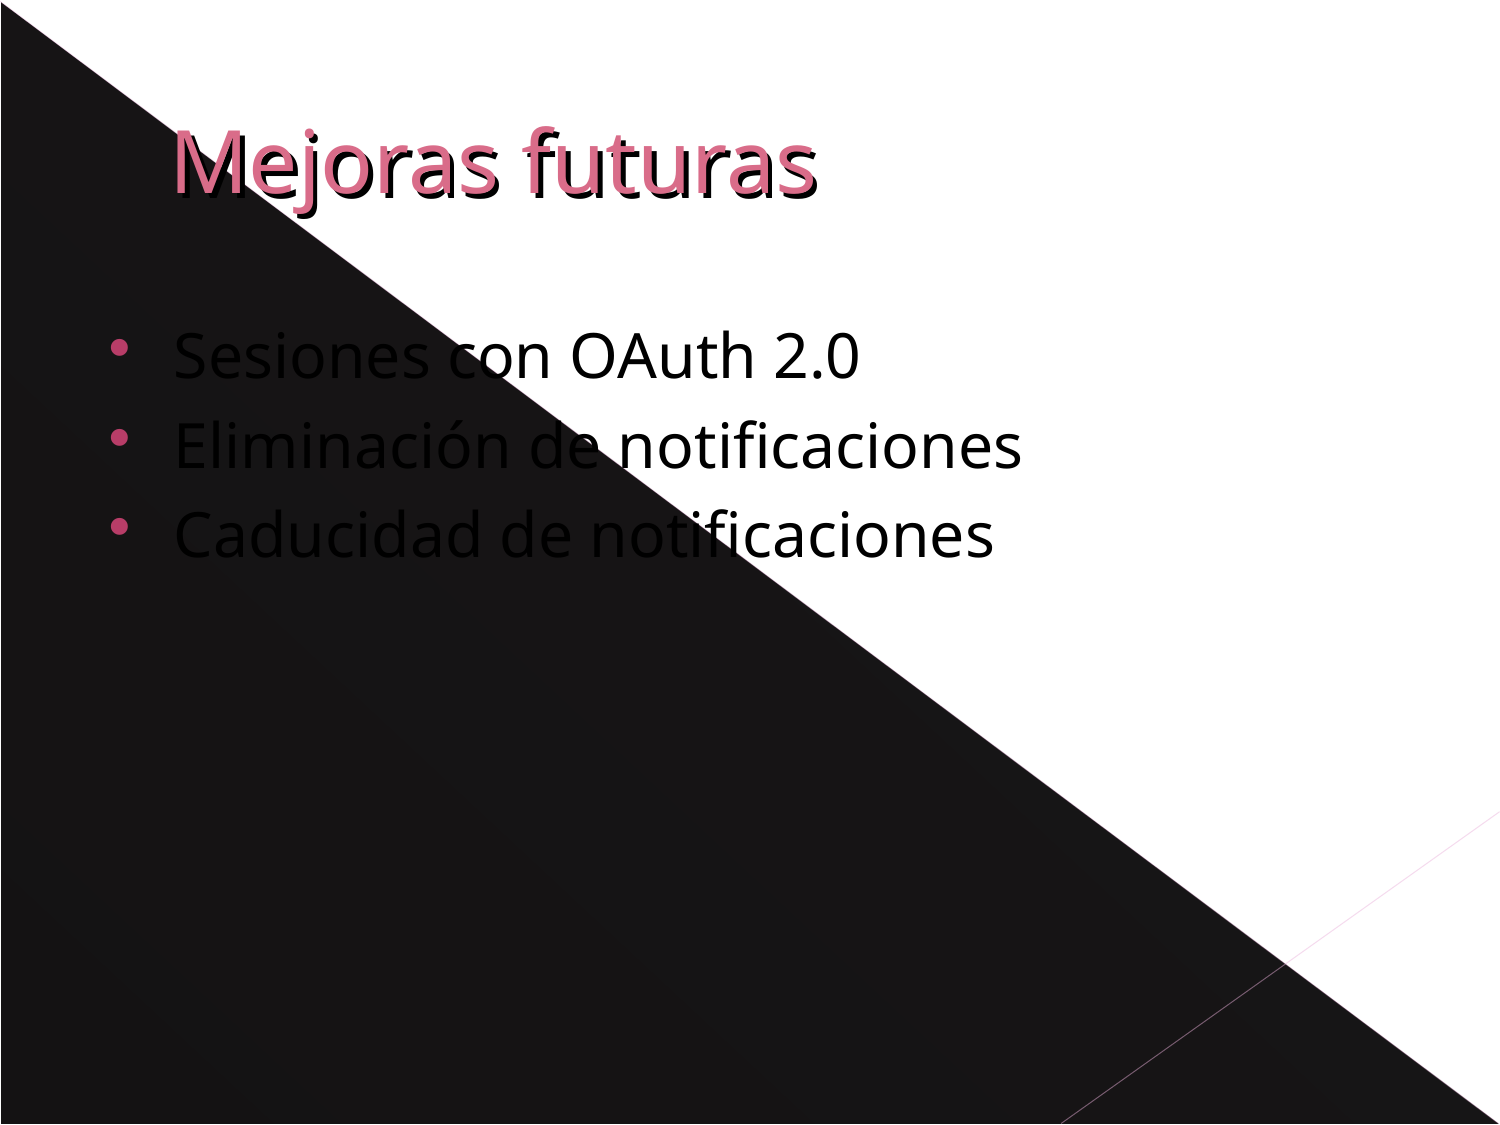

# Mejoras futuras
Sesiones con OAuth 2.0
Eliminación de notificaciones
Caducidad de notificaciones